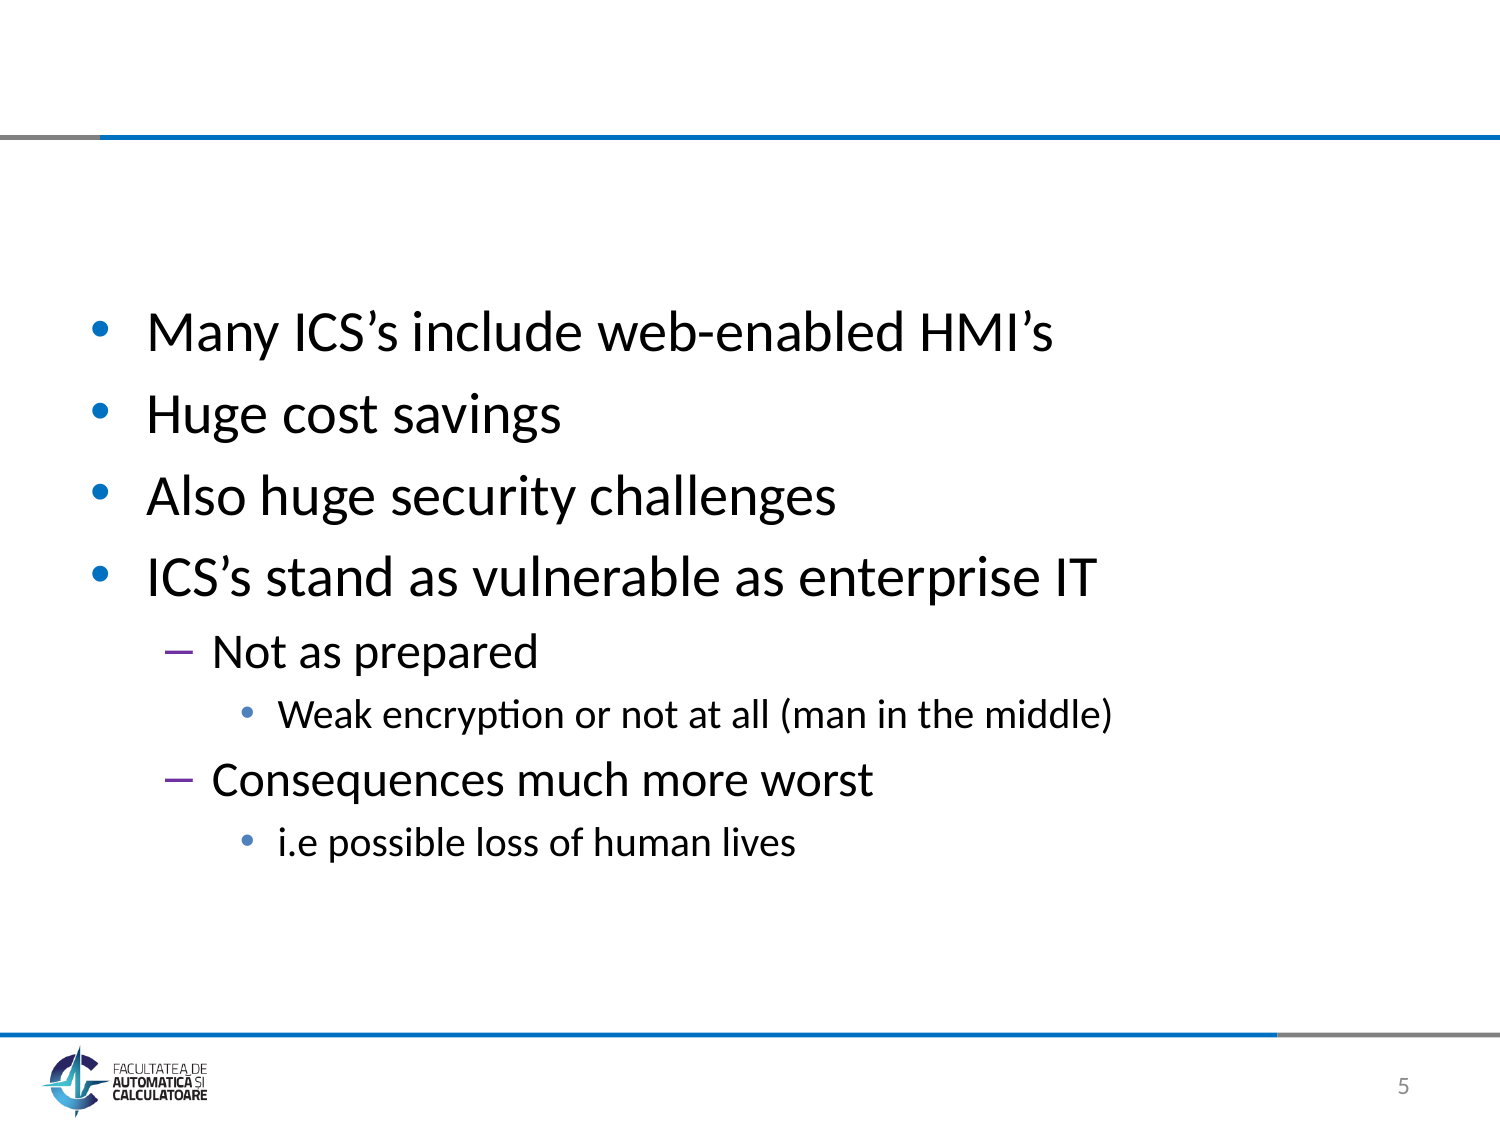

#
Many ICS’s include web-enabled HMI’s
Huge cost savings
Also huge security challenges
ICS’s stand as vulnerable as enterprise IT
Not as prepared
Weak encryption or not at all (man in the middle)
Consequences much more worst
i.e possible loss of human lives